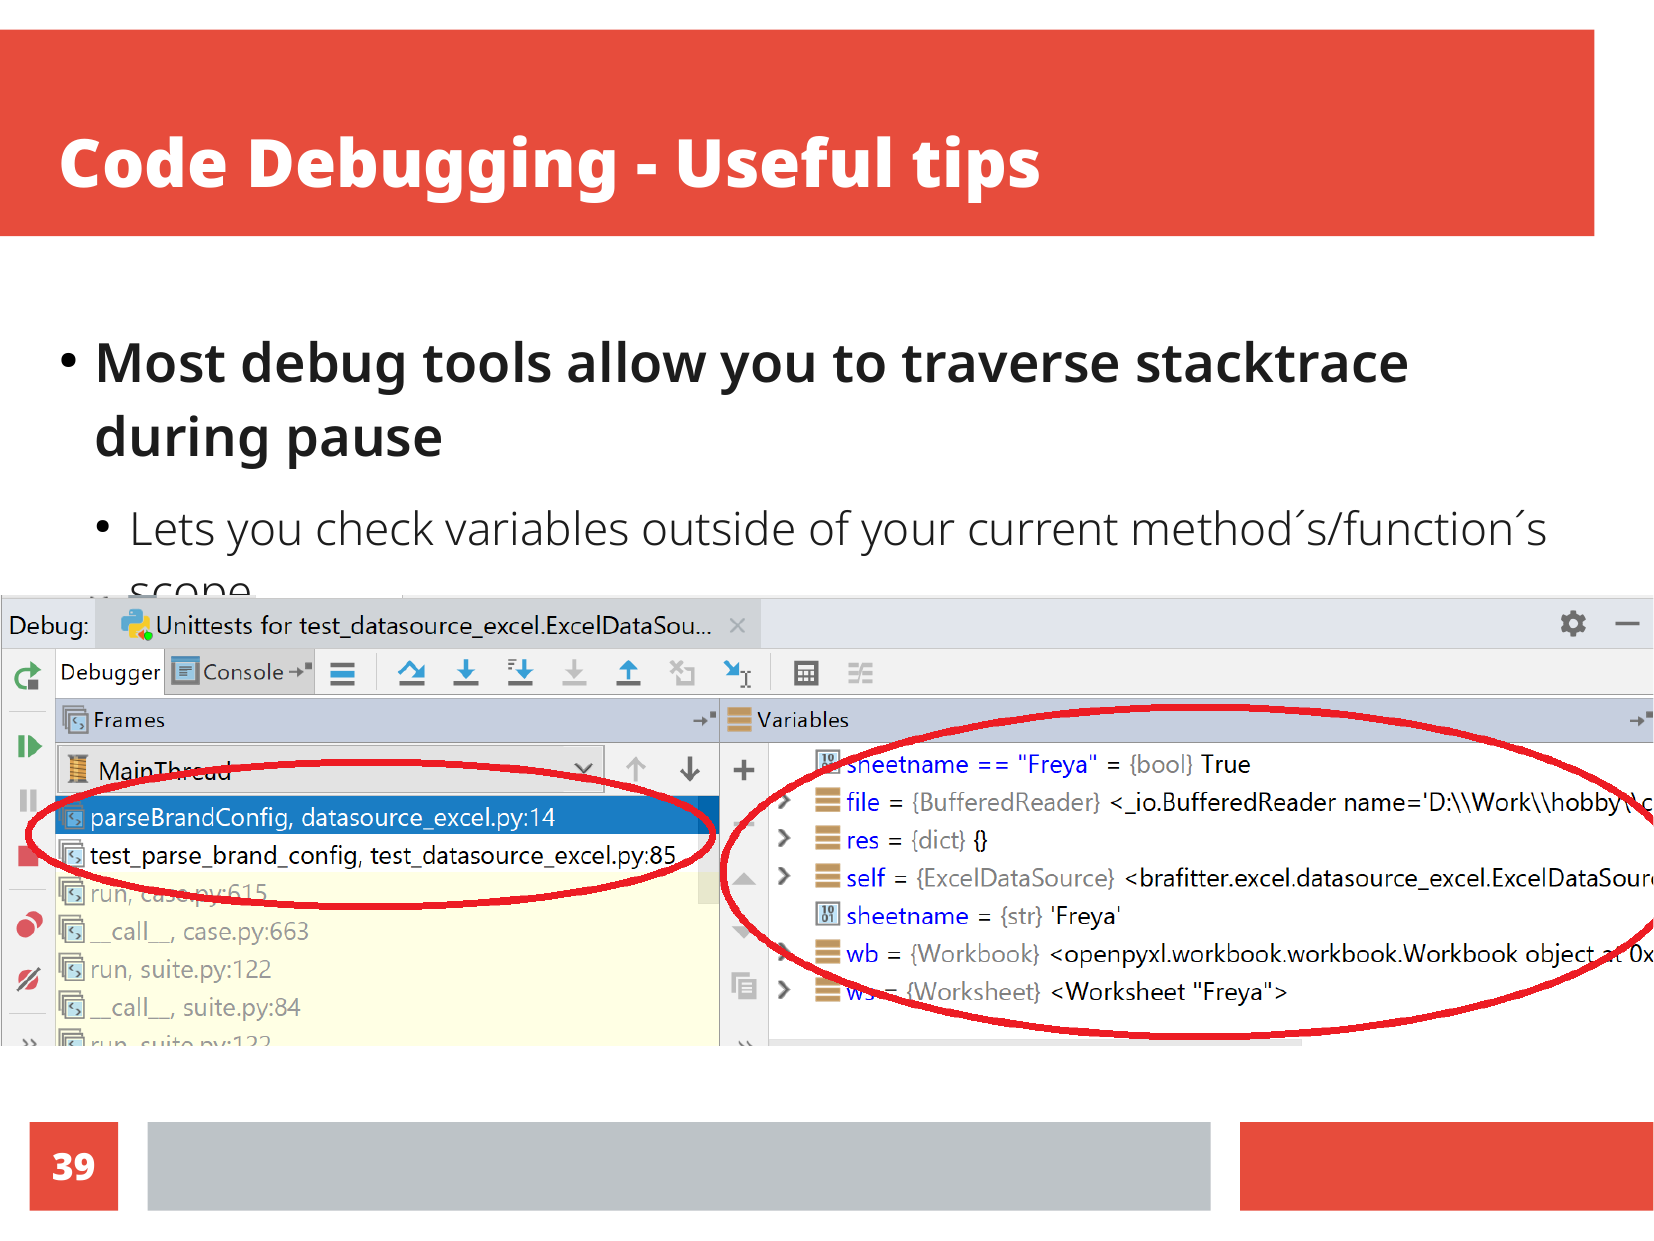

# Code Debugging - Useful tips
Most debug tools allow you to traverse stacktrace during pause
Lets you check variables outside of your current method´s/function´s scope
39